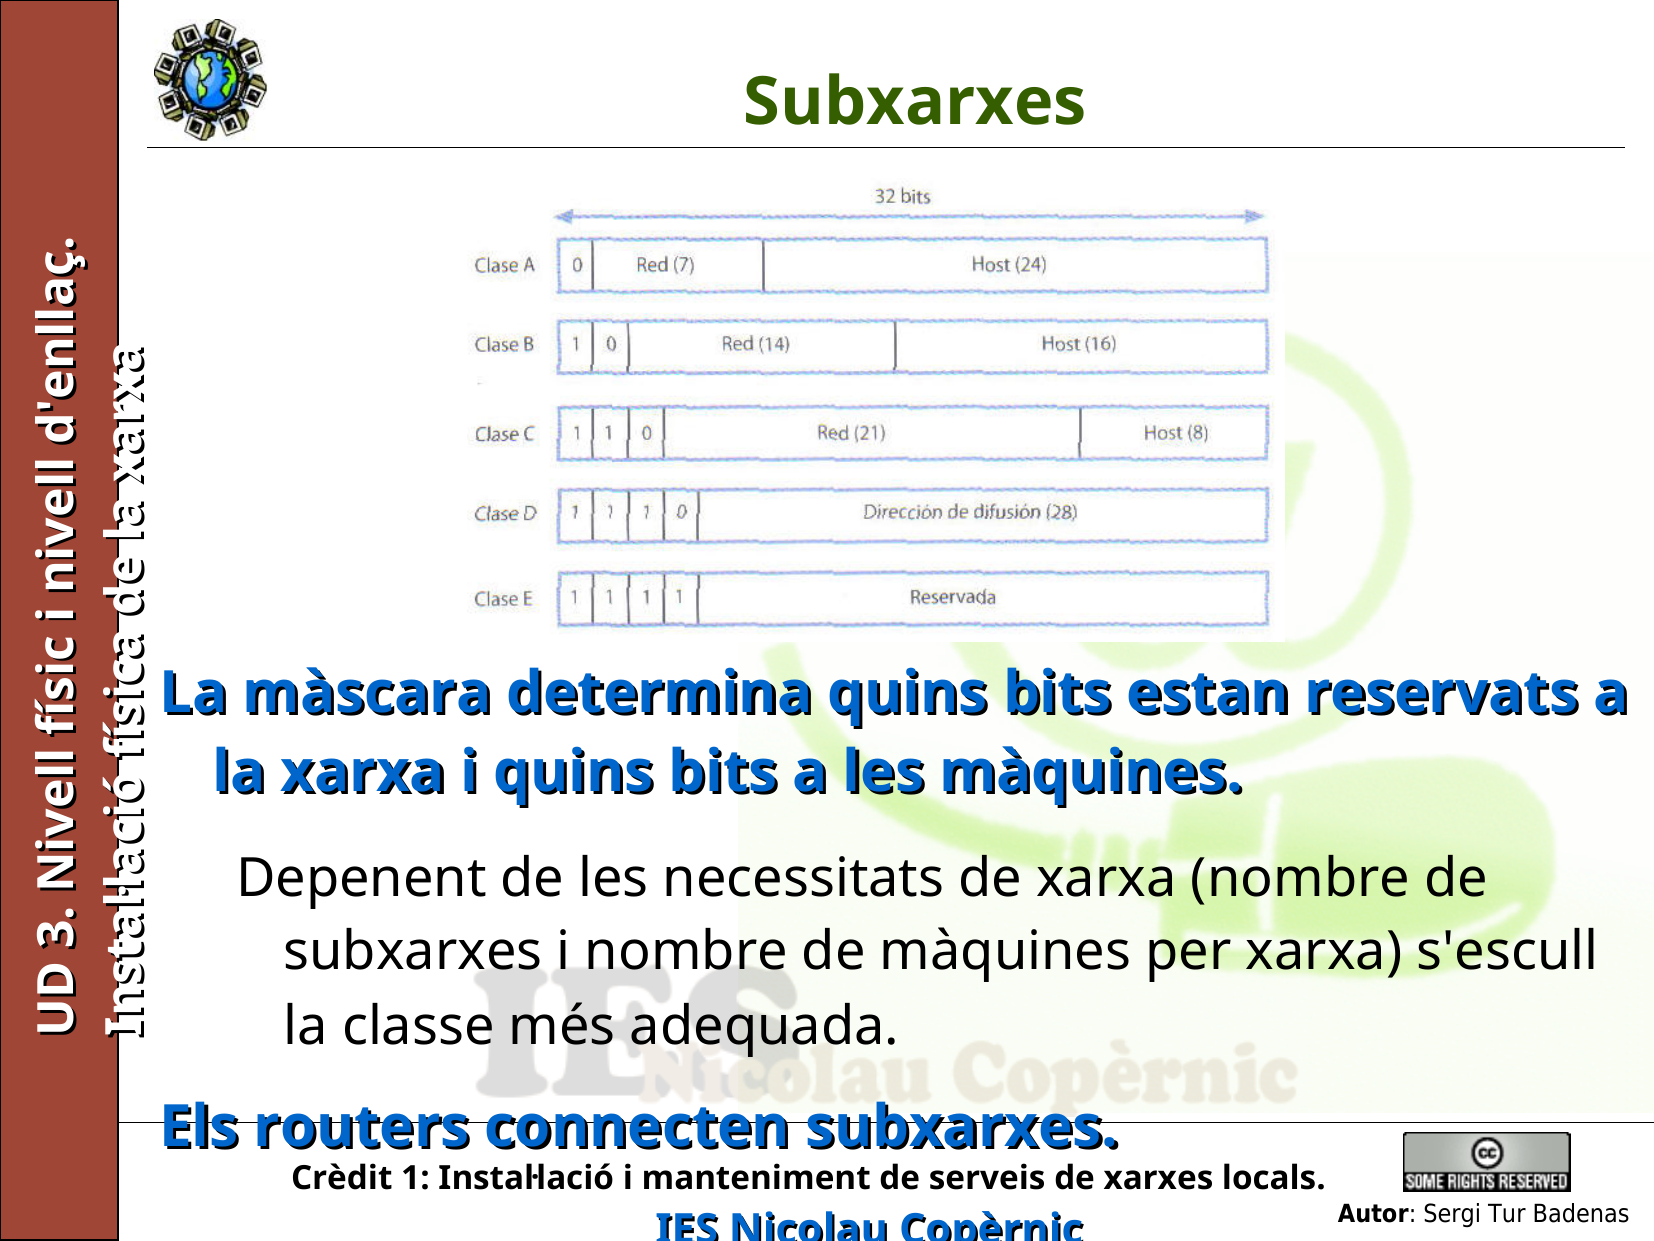

# Subxarxes
La màscara determina quins bits estan reservats a la xarxa i quins bits a les màquines.
Depenent de les necessitats de xarxa (nombre de subxarxes i nombre de màquines per xarxa) s'escull la classe més adequada.
Els routers connecten subxarxes.